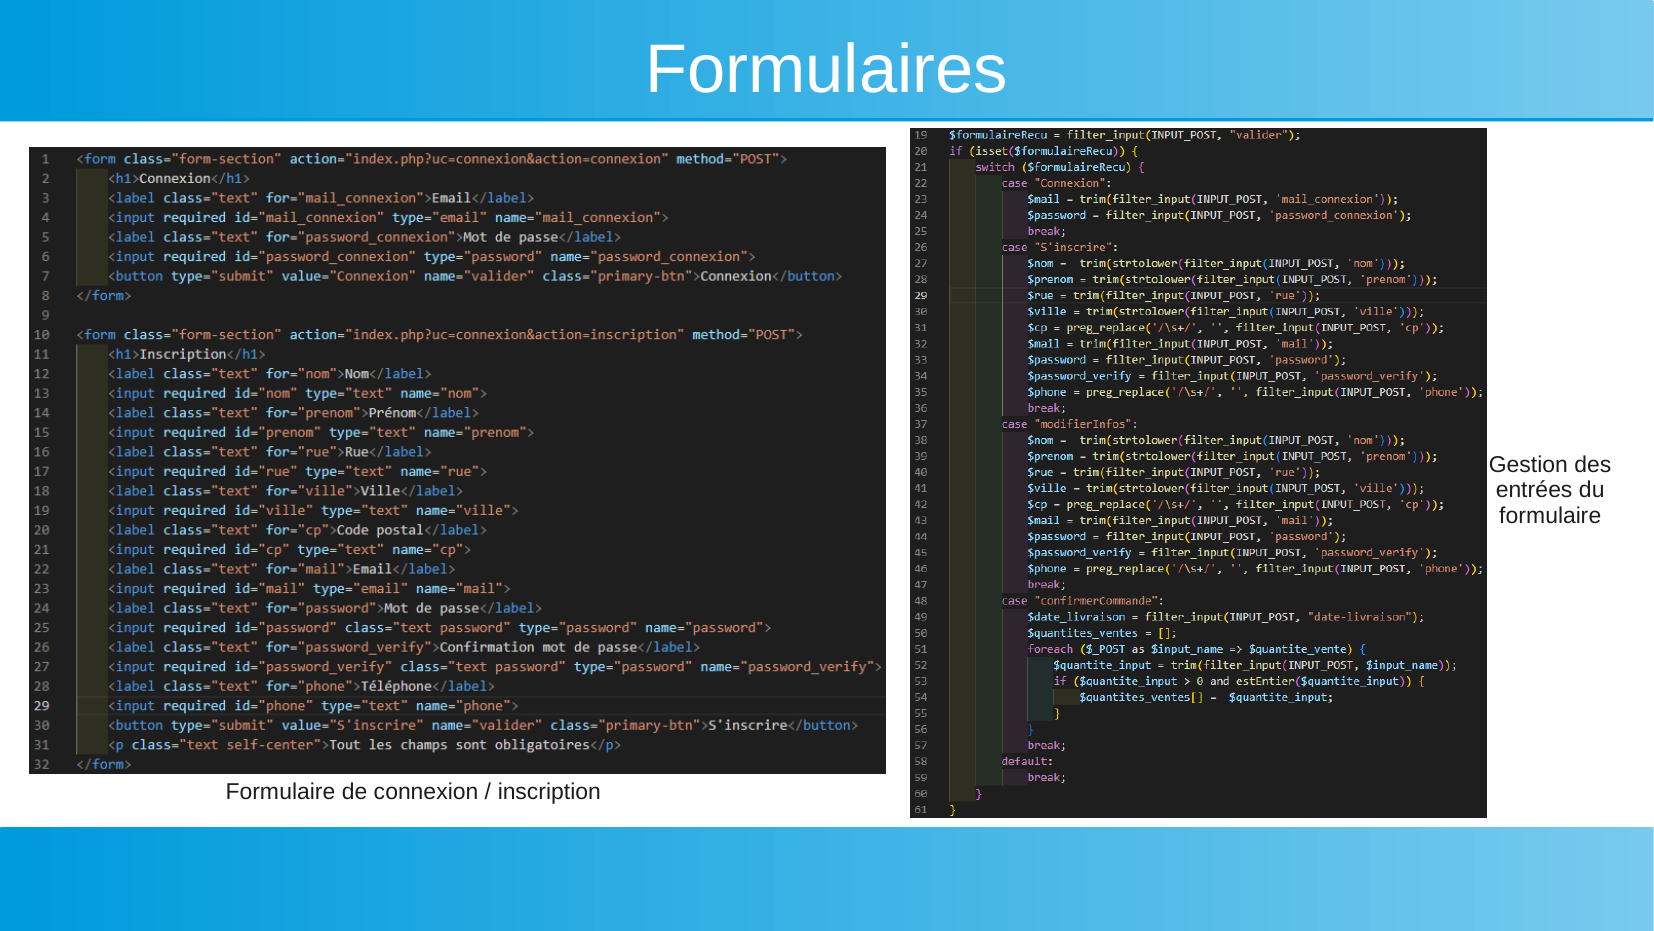

# Formulaires
Gestion des entrées du formulaire
Formulaire de connexion / inscription